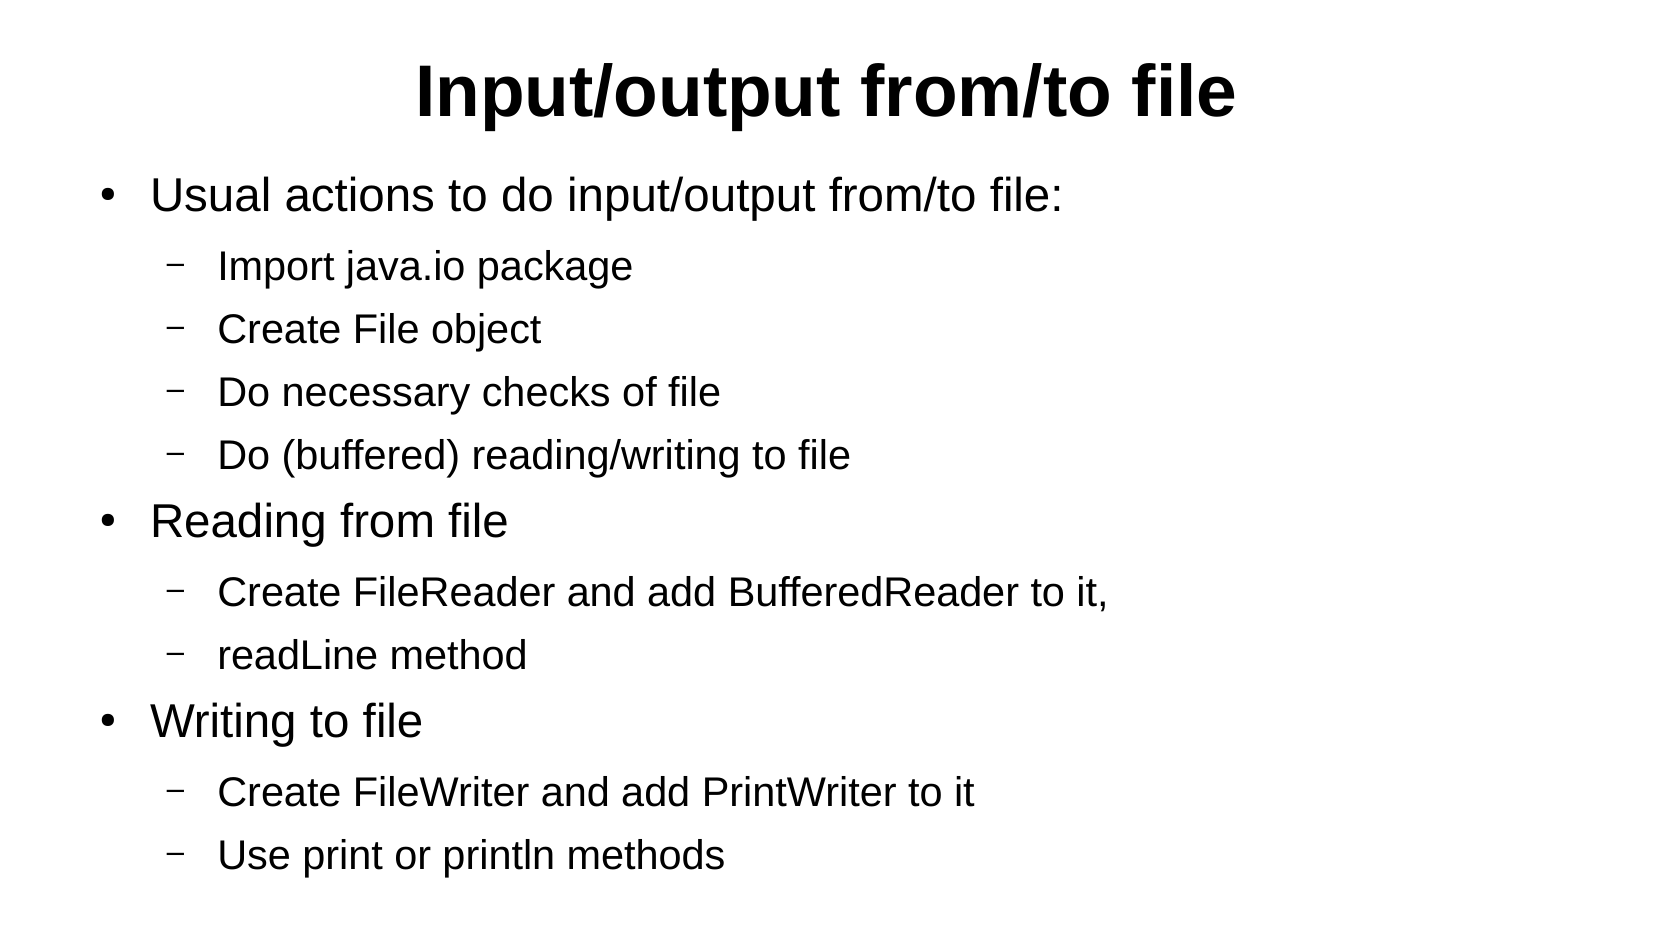

# Input/output from/to file
Usual actions to do input/output from/to file:
Import java.io package
Create File object
Do necessary checks of file
Do (buffered) reading/writing to file
Reading from file
Create FileReader and add BufferedReader to it,
readLine method
Writing to file
Create FileWriter and add PrintWriter to it
Use print or println methods